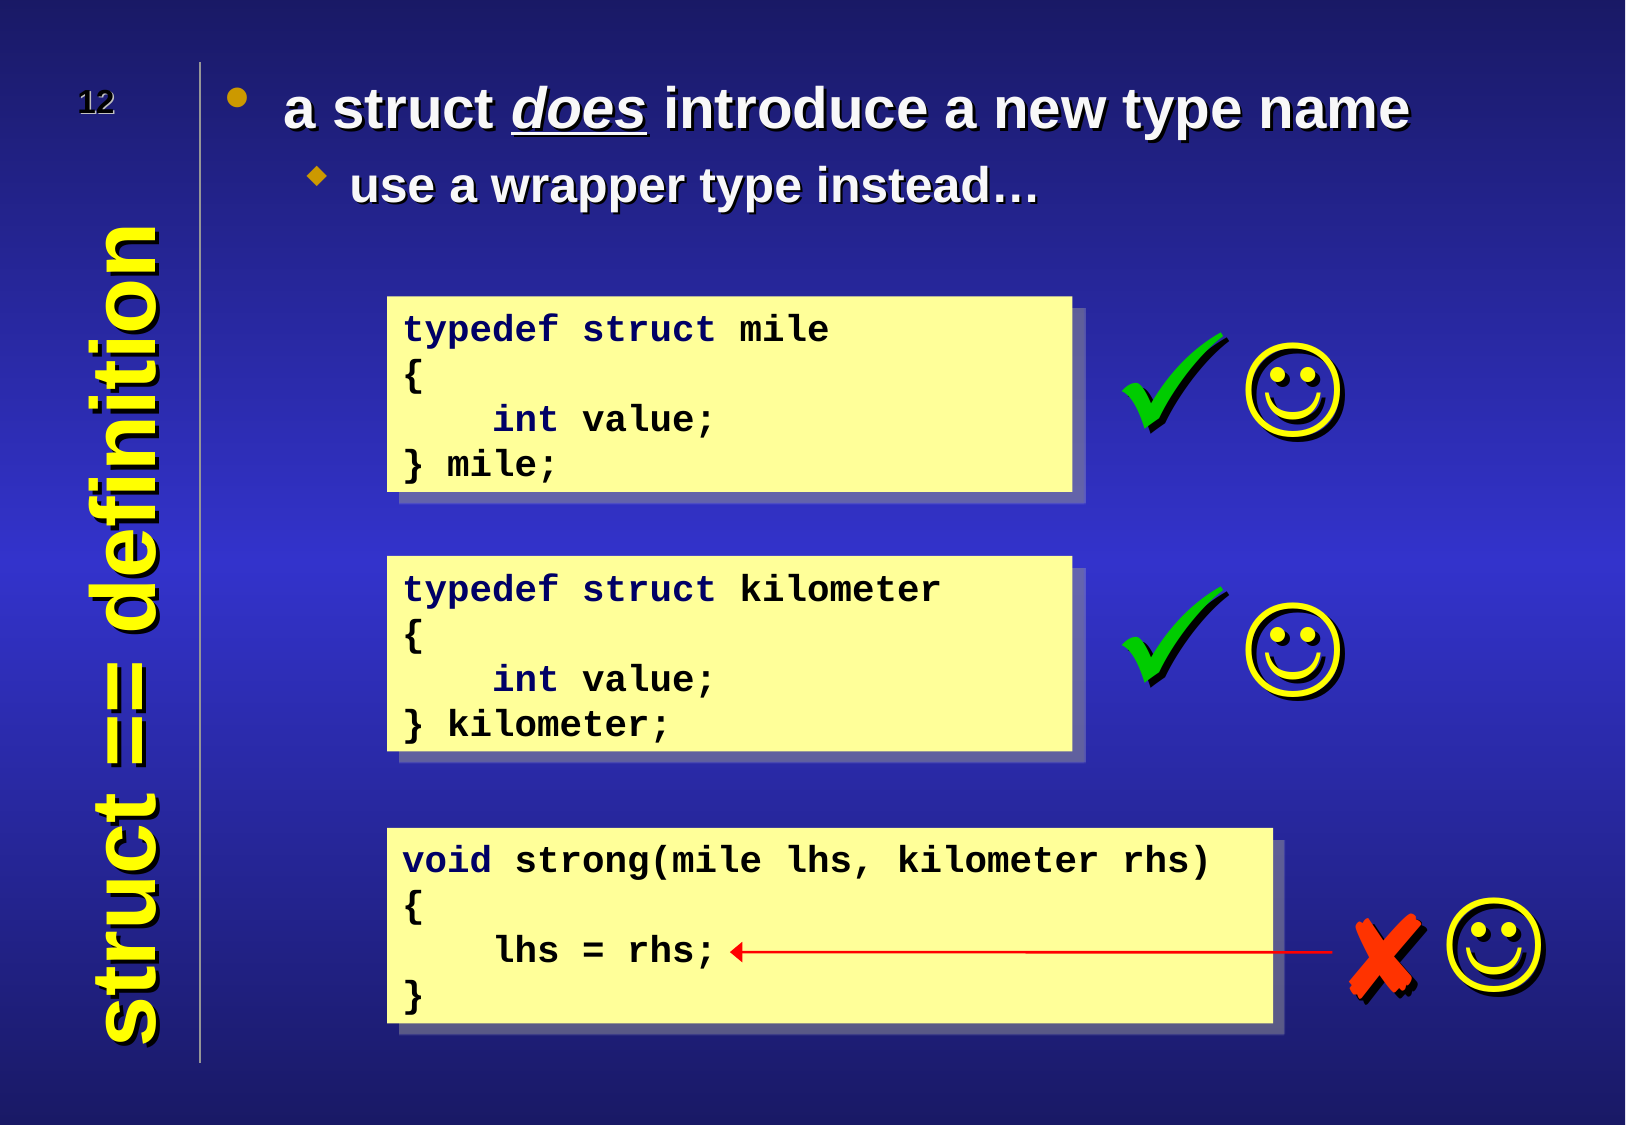

12
a struct does introduce a new type name
use a wrapper type instead…

typedef struct mile
{
 int value;
} mile;


typedef struct kilometer
{
 int value;
} kilometer;
# struct == definition

void strong(mile lhs, kilometer rhs)
{
 lhs = rhs;
}

